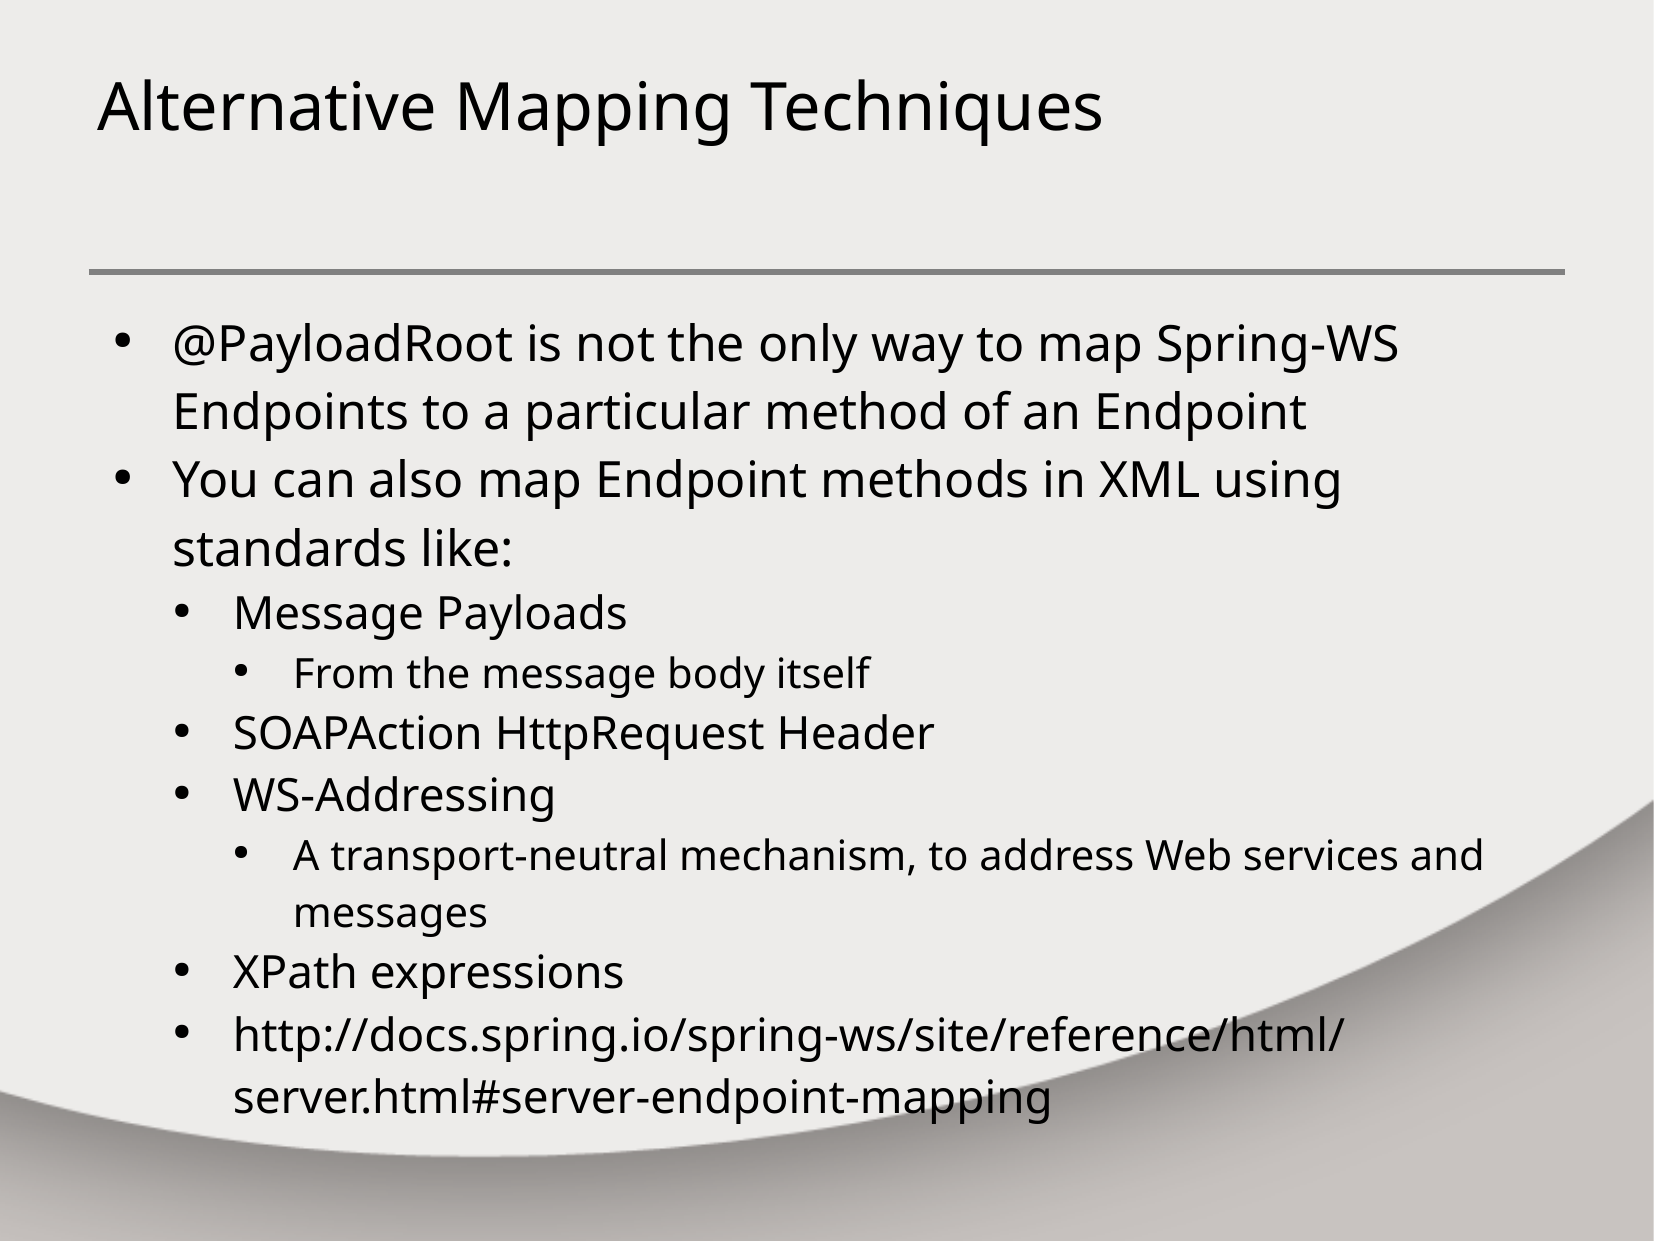

# Alternative Mapping Techniques
@PayloadRoot is not the only way to map Spring-WS Endpoints to a particular method of an Endpoint
You can also map Endpoint methods in XML using standards like:
Message Payloads
From the message body itself
SOAPAction HttpRequest Header
WS-Addressing
A transport-neutral mechanism, to address Web services and messages
XPath expressions
http://docs.spring.io/spring-ws/site/reference/html/server.html#server-endpoint-mapping